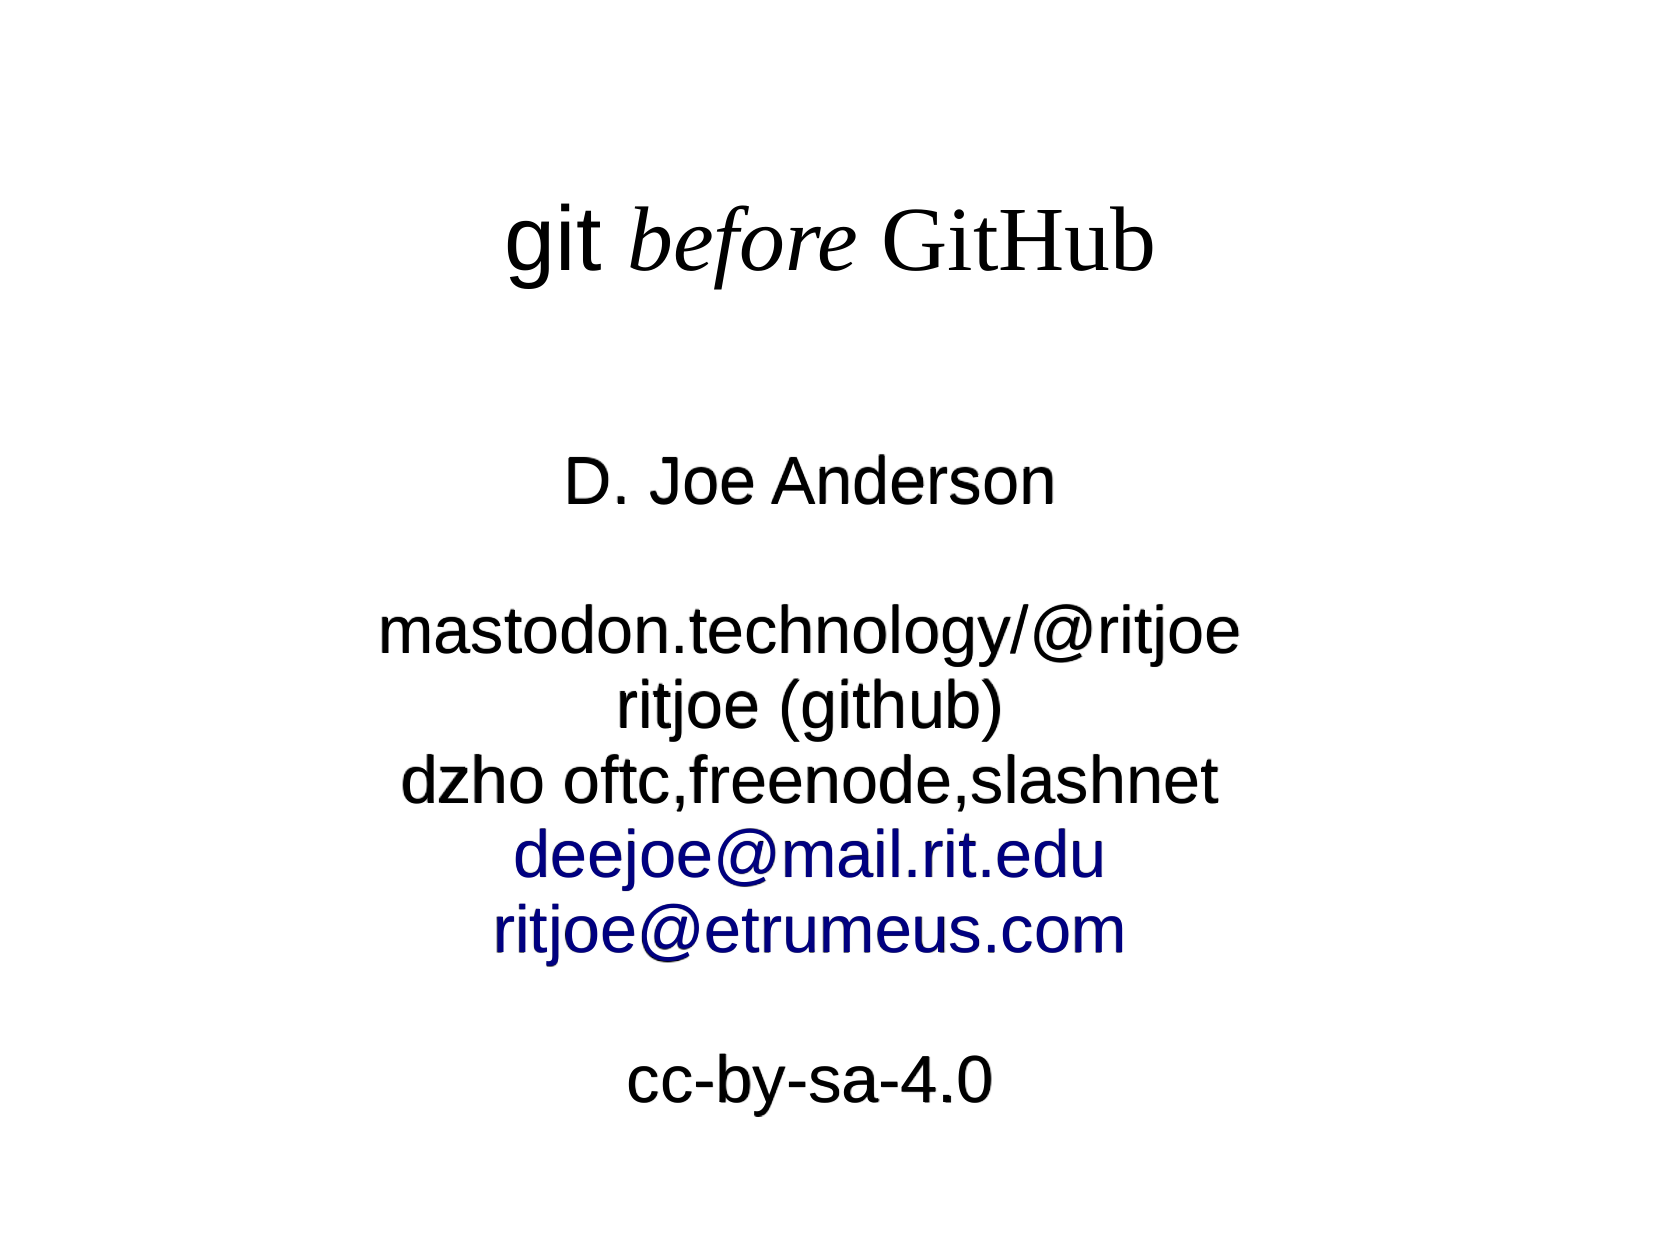

# git before GitHub
D. Joe Anderson
mastodon.technology/@ritjoe
ritjoe (github)
dzho oftc,freenode,slashnet
deejoe@mail.rit.edu
ritjoe@etrumeus.com
cc-by-sa-4.0